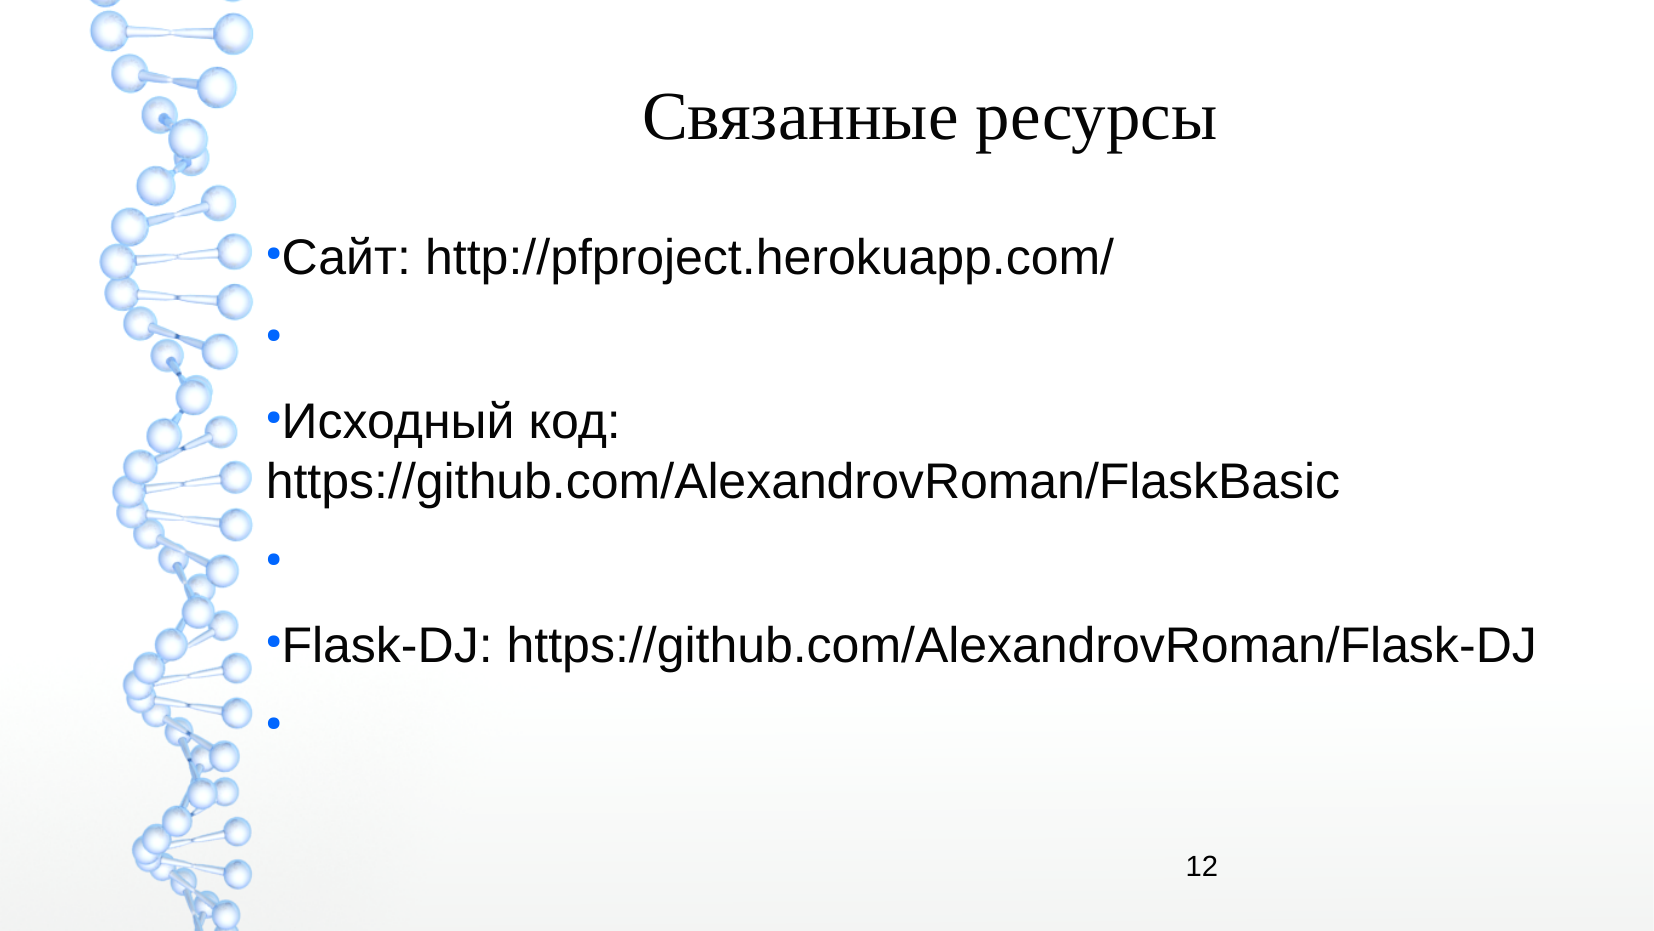

# Связанные ресурсы
Сайт: http://pfproject.herokuapp.com/
Исходный код: https://github.com/AlexandrovRoman/FlaskBasic
Flask-DJ: https://github.com/AlexandrovRoman/Flask-DJ